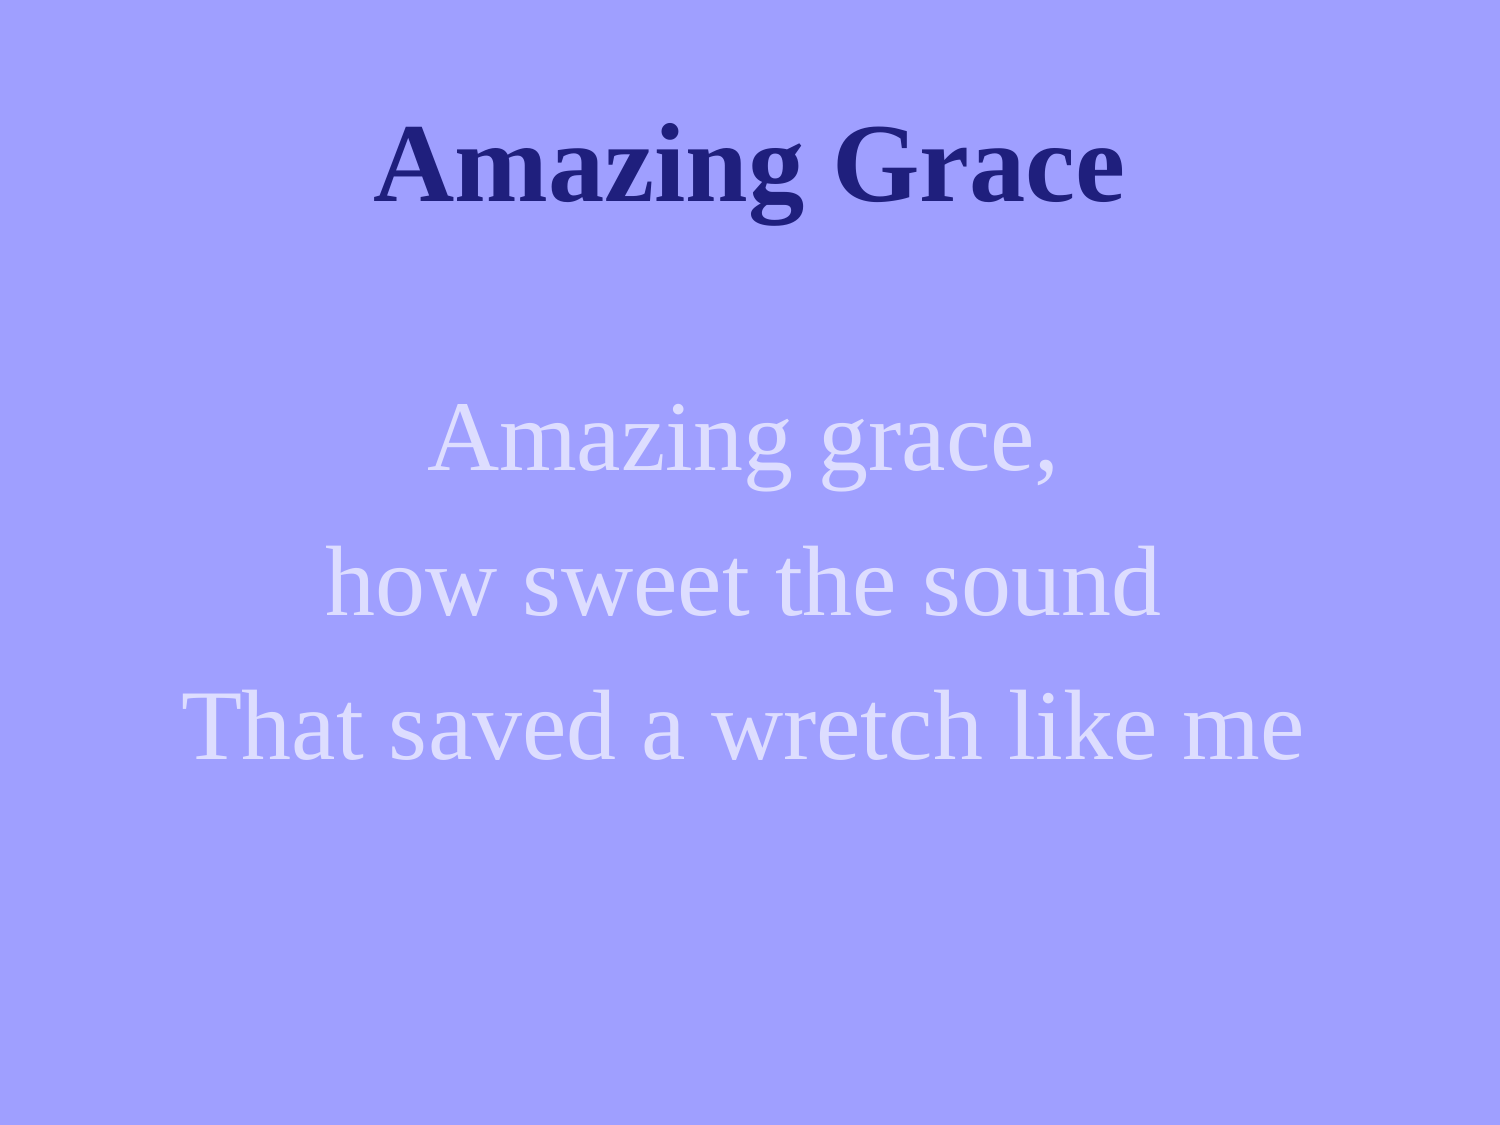

# Amazing Grace
Amazing grace,
how sweet the sound
That saved a wretch like me